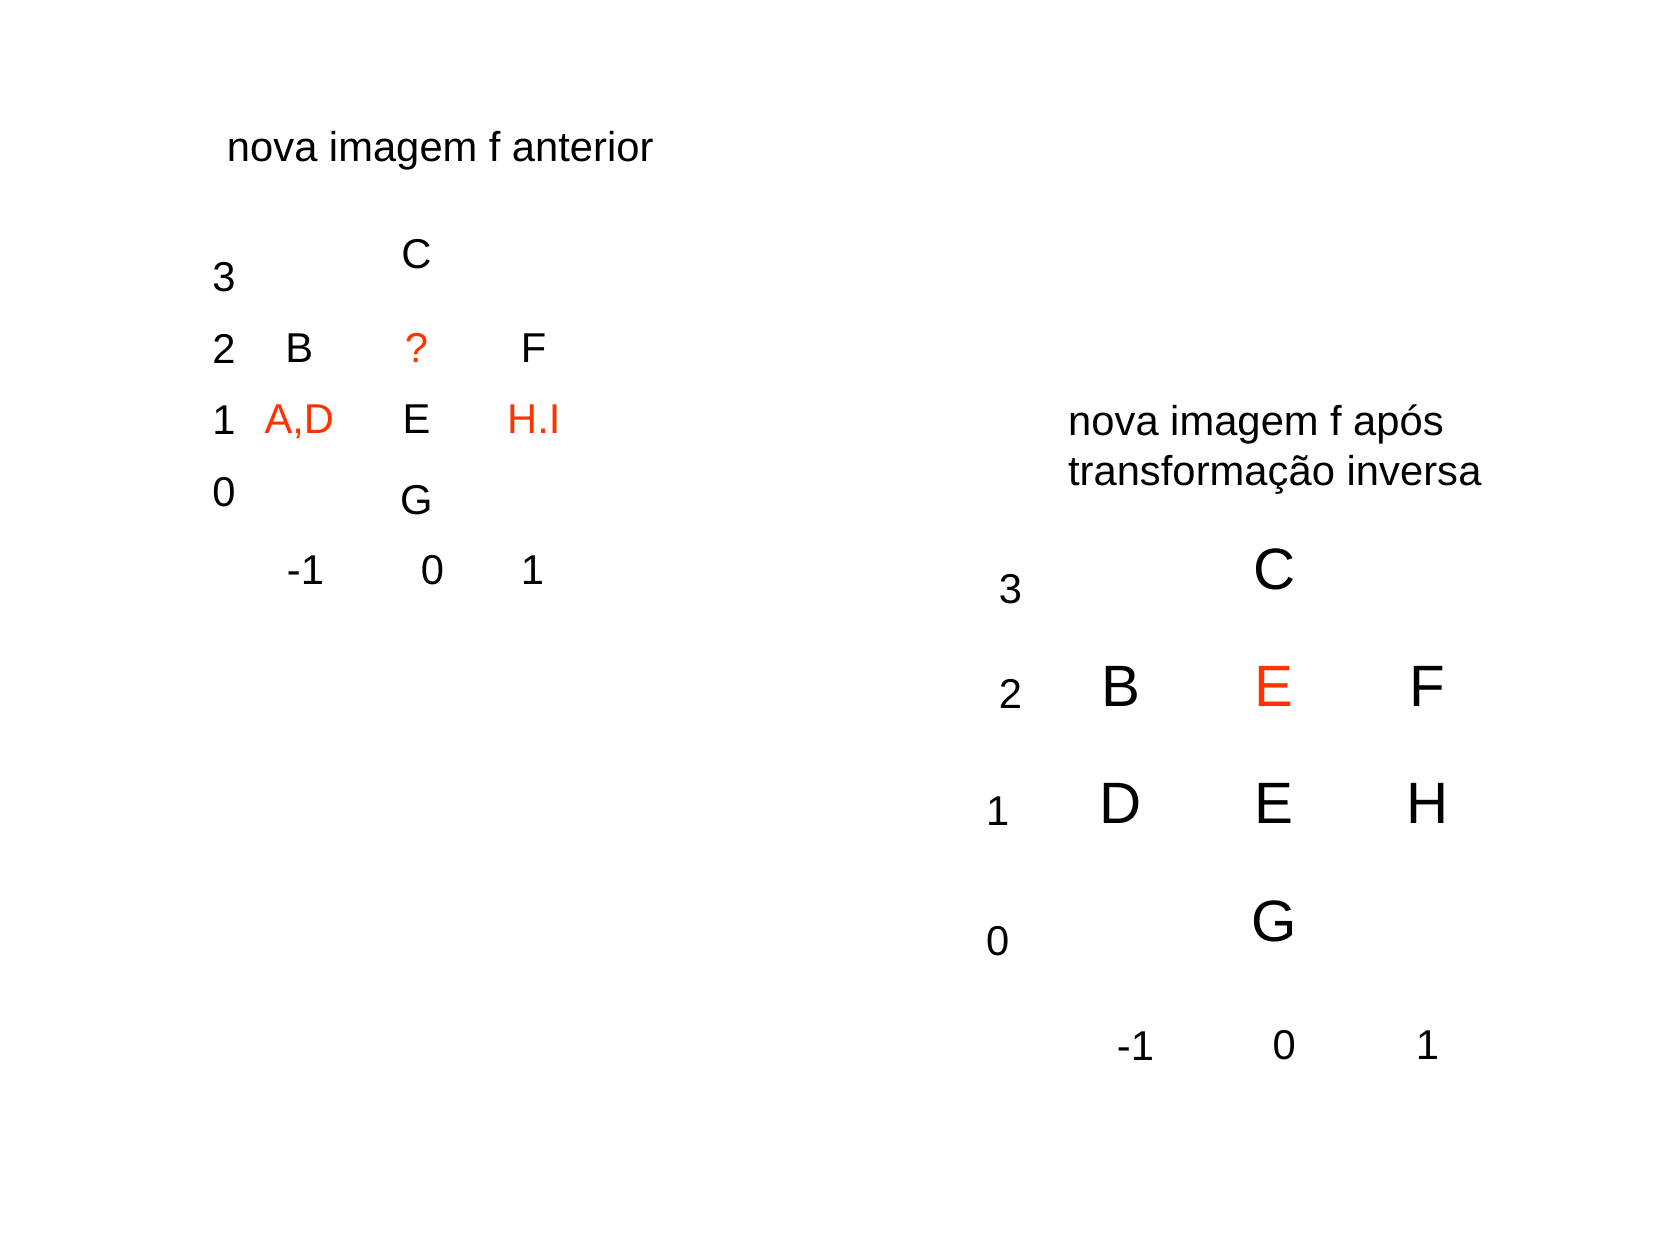

nova imagem f anterior
| | C | |
| --- | --- | --- |
| B | ? | F |
| A,D | E | H.I |
| | G | |
3
2
1
nova imagem f após
transformação inversa
0
| | C | |
| --- | --- | --- |
| B | E | F |
| D | E | H |
| | G | |
-1
0
1
3
2
1
0
0
1
-1